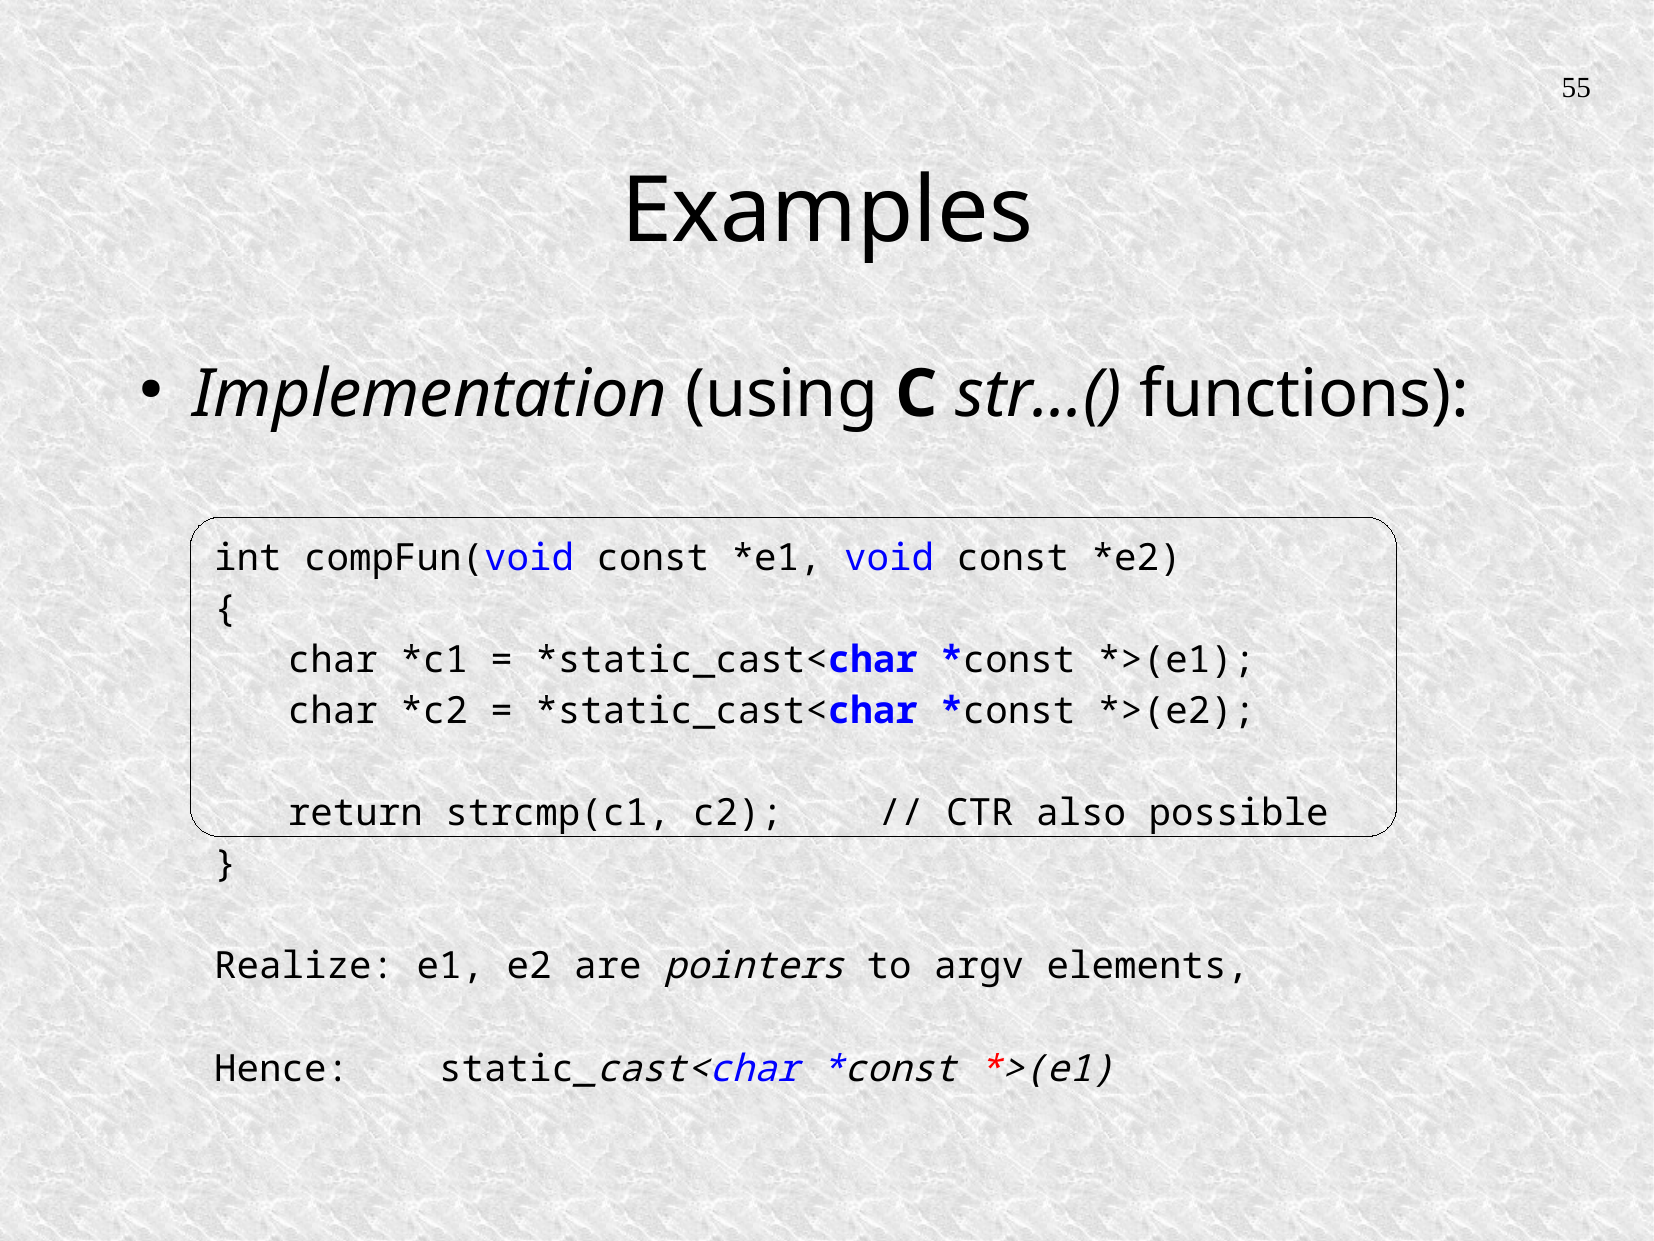

55
# Examples
Implementation (using C str...() functions):
int compFun(void const *e1, void const *e2)
{
	char *c1 = *static_cast<char *const *>(e1);
	char *c2 = *static_cast<char *const *>(e2);
	return strcmp(c1, c2);		// CTR also possible
}
Realize: e1, e2 are pointers to argv elements,
Hence: static_cast<char *const *>(e1)